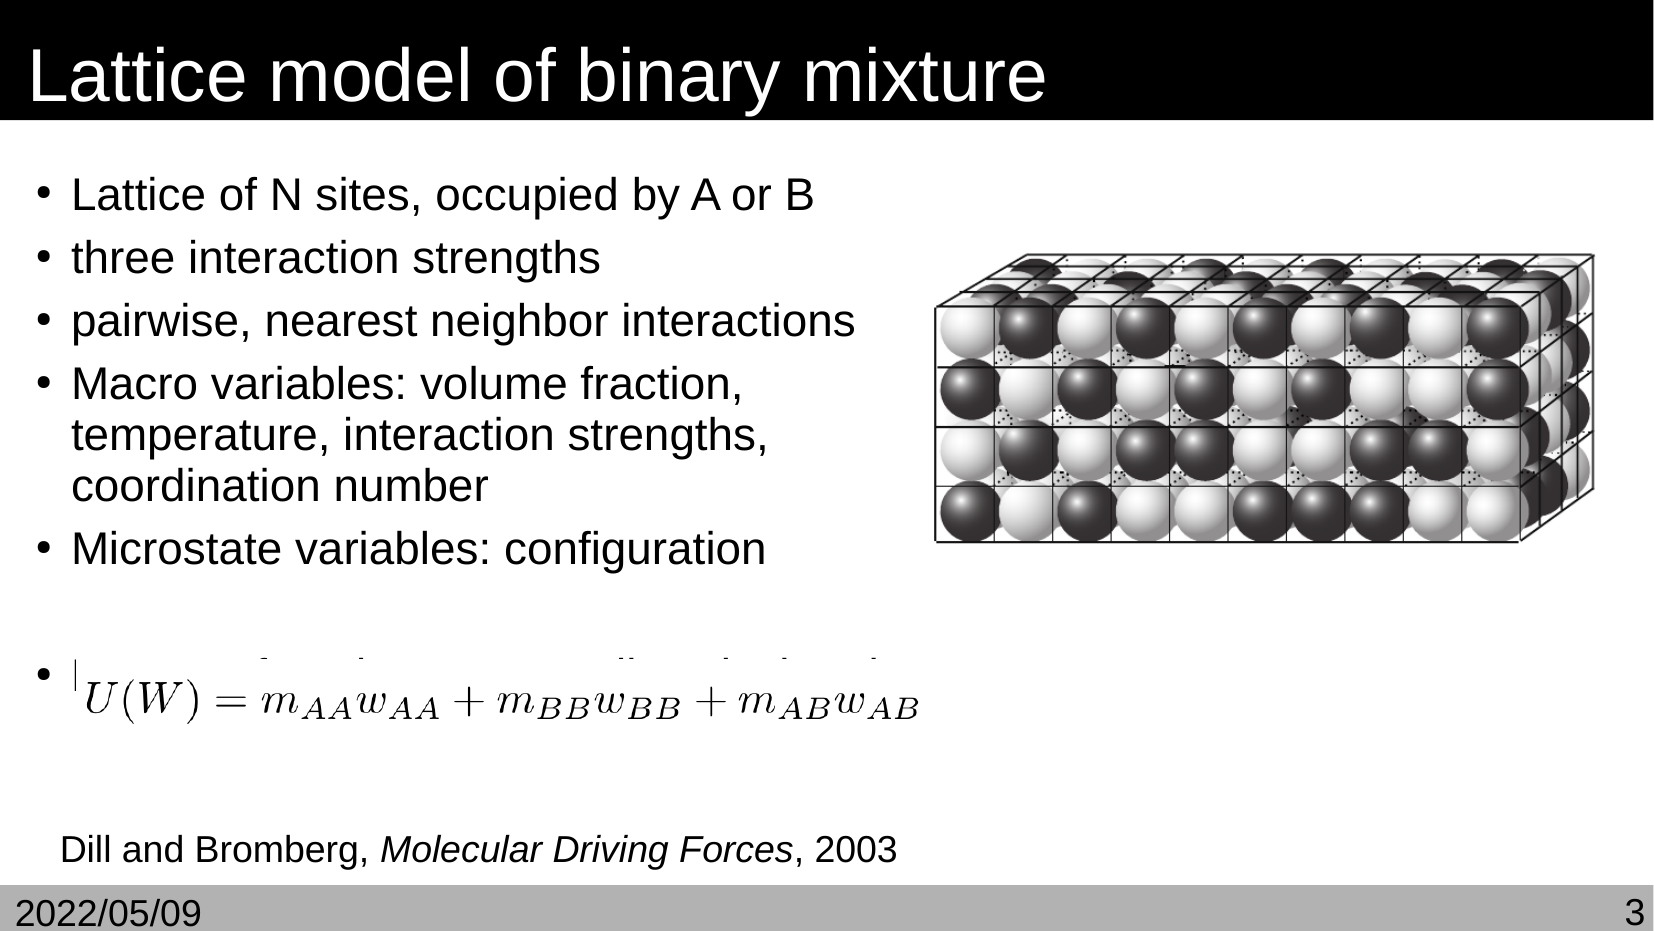

Lattice model of binary mixture
Lattice of N sites, occupied by A or B
three interaction strengths
pairwise, nearest neighbor interactions
Macro variables: volume fraction, temperature, interaction strengths, coordination number
Microstate variables: configuration
Energy of a microstate easily calculated
Dill and Bromberg, Molecular Driving Forces, 2003
2022/05/09